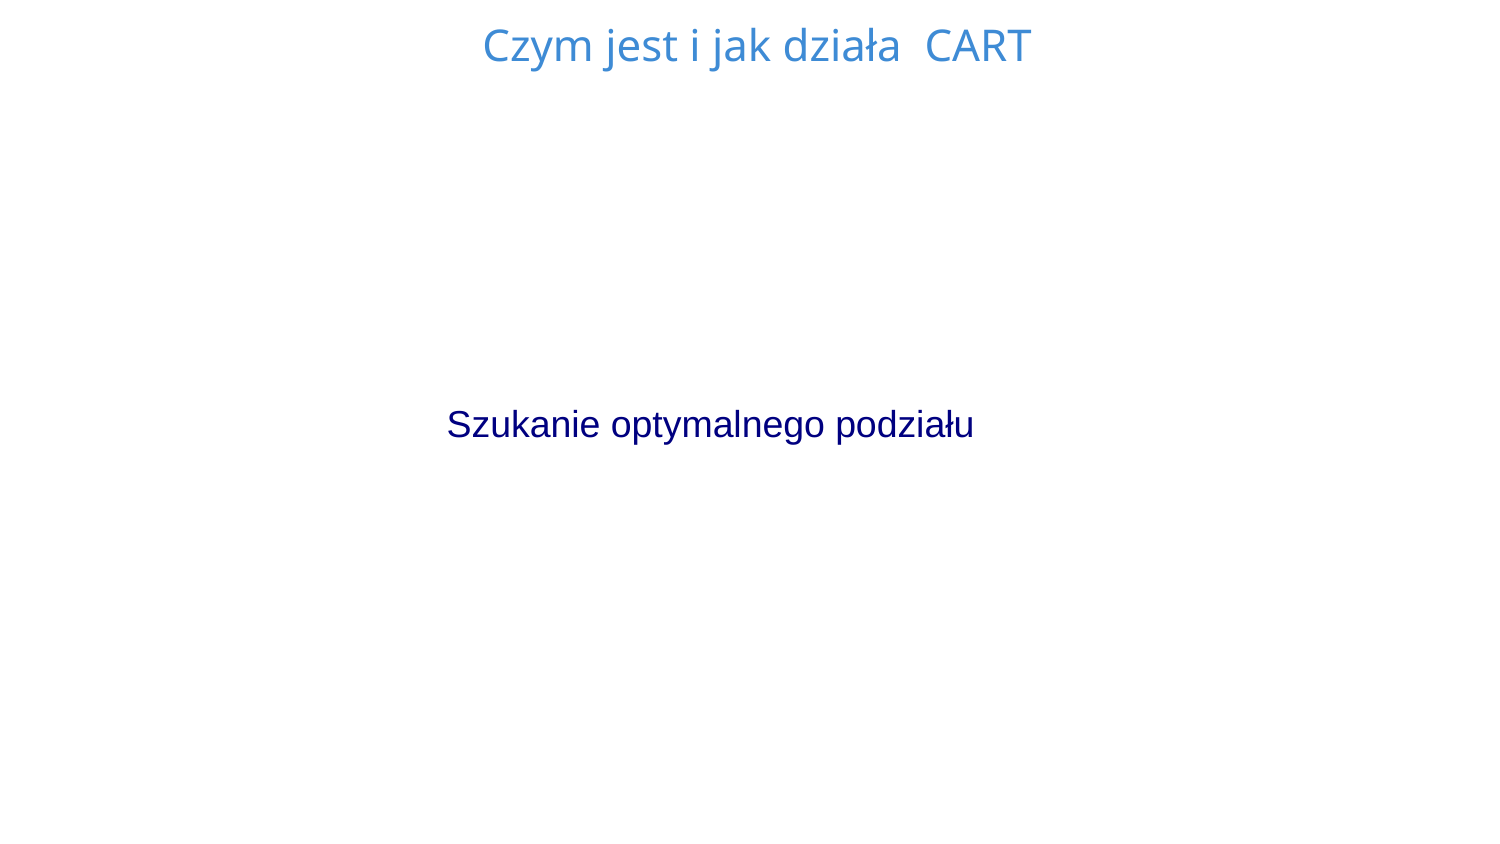

Czym jest i jak działa CART
Szukanie optymalnego podziału